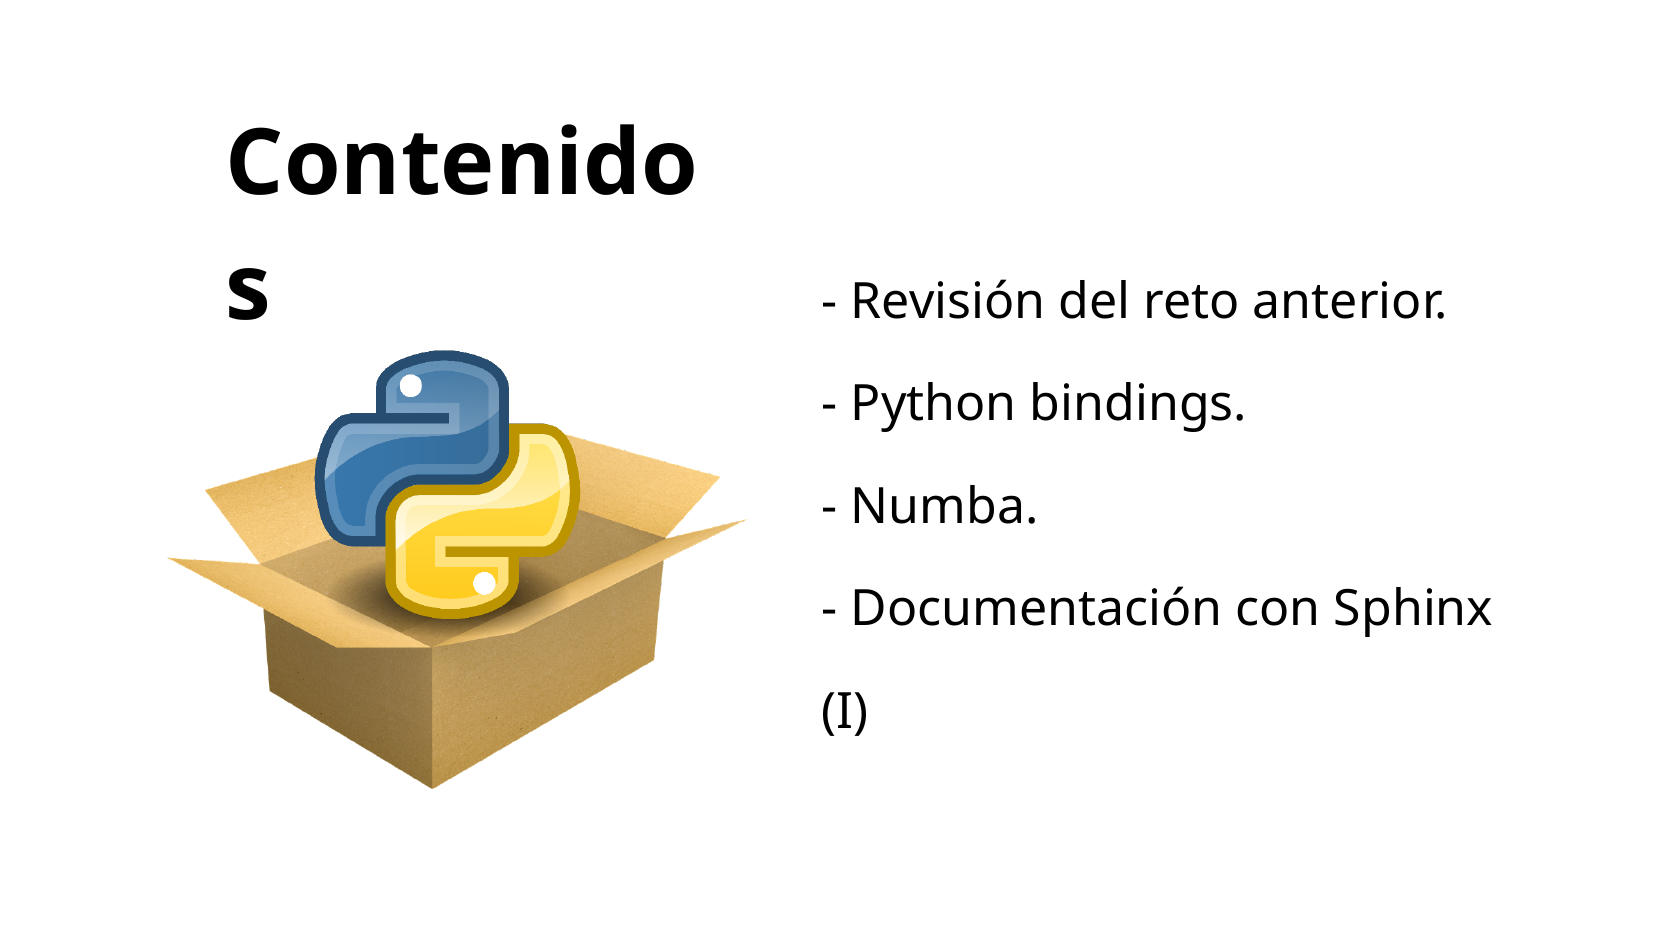

Contenidos
- Revisión del reto anterior.
- Python bindings.
- Numba.
- Documentación con Sphinx (I)